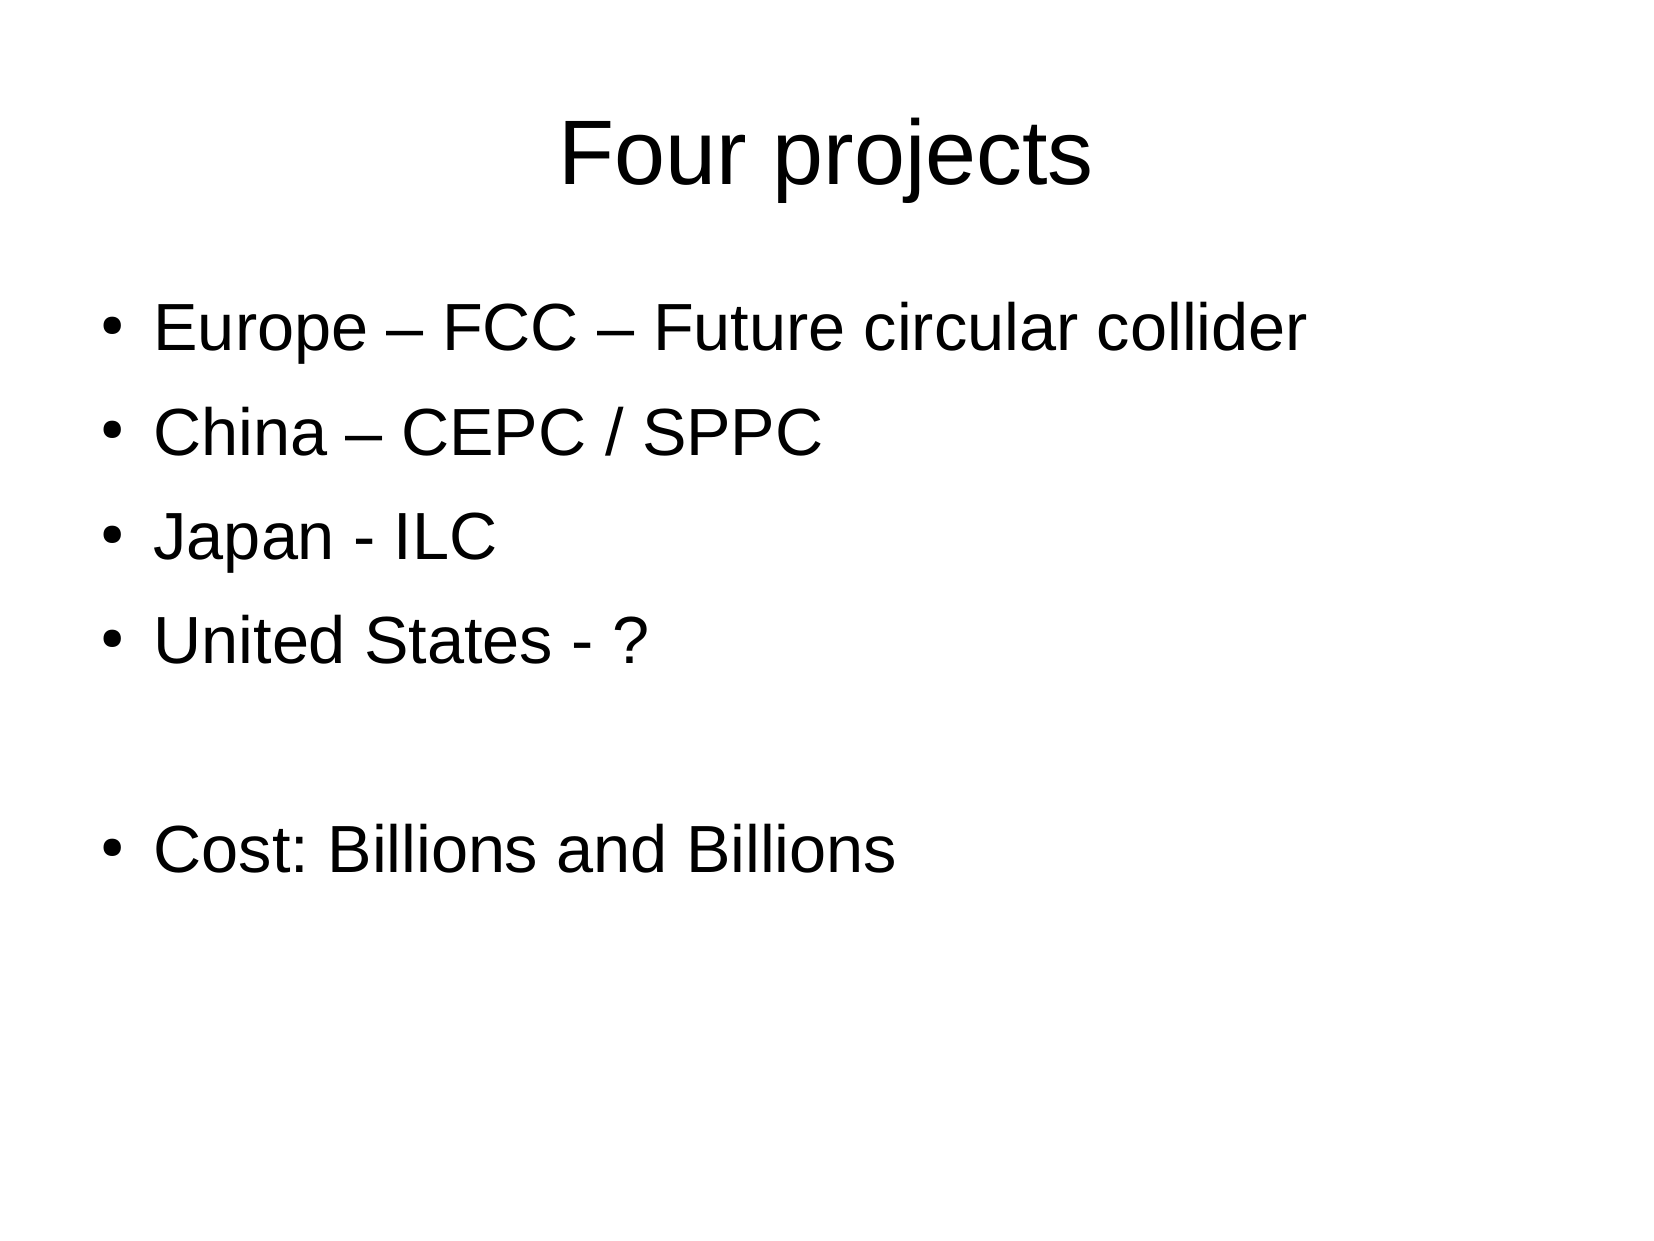

# Four projects
Europe – FCC – Future circular collider
China – CEPC / SPPC
Japan - ILC
United States - ?
Cost: Billions and Billions